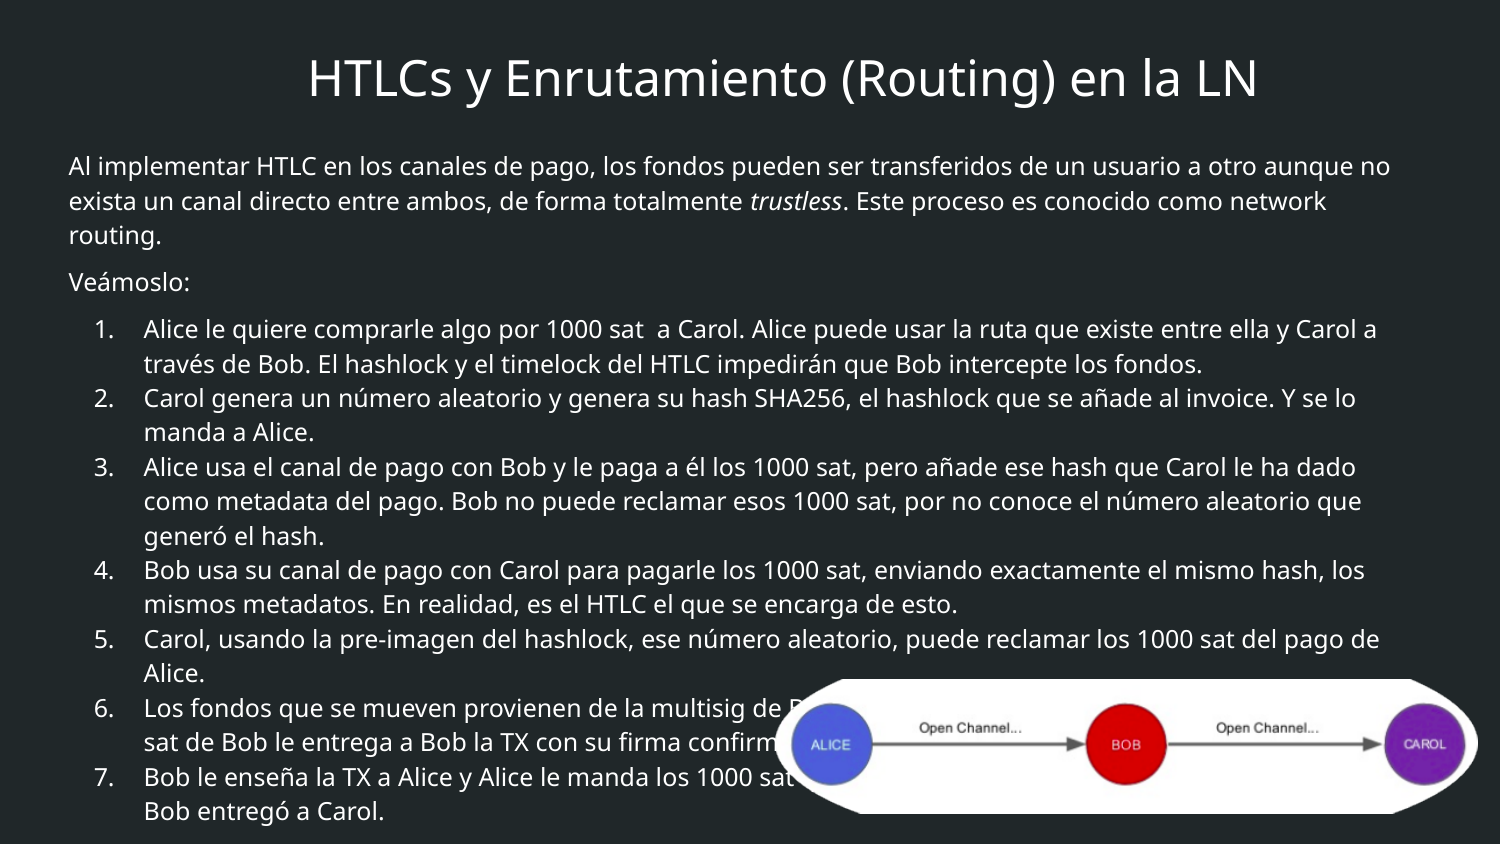

HTLCs y Enrutamiento (Routing) en la LN
Al implementar HTLC en los canales de pago, los fondos pueden ser transferidos de un usuario a otro aunque no exista un canal directo entre ambos, de forma totalmente trustless. Este proceso es conocido como network routing.
Veámoslo:
Alice le quiere comprarle algo por 1000 sat a Carol. Alice puede usar la ruta que existe entre ella y Carol a través de Bob. El hashlock y el timelock del HTLC impedirán que Bob intercepte los fondos.
Carol genera un número aleatorio y genera su hash SHA256, el hashlock que se añade al invoice. Y se lo manda a Alice.
Alice usa el canal de pago con Bob y le paga a él los 1000 sat, pero añade ese hash que Carol le ha dado como metadata del pago. Bob no puede reclamar esos 1000 sat, por no conoce el número aleatorio que generó el hash.
Bob usa su canal de pago con Carol para pagarle los 1000 sat, enviando exactamente el mismo hash, los mismos metadatos. En realidad, es el HTLC el que se encarga de esto.
Carol, usando la pre-imagen del hashlock, ese número aleatorio, puede reclamar los 1000 sat del pago de Alice.
Los fondos que se mueven provienen de la multisig de Bob con Carol. Pero cuando Carol recibe esos 1000 sat de Bob le entrega a Bob la TX con su firma confirmando la llegada de esos fondos.
Bob le enseña la TX a Alice y Alice le manda los 1000 sat que
Bob entregó a Carol.